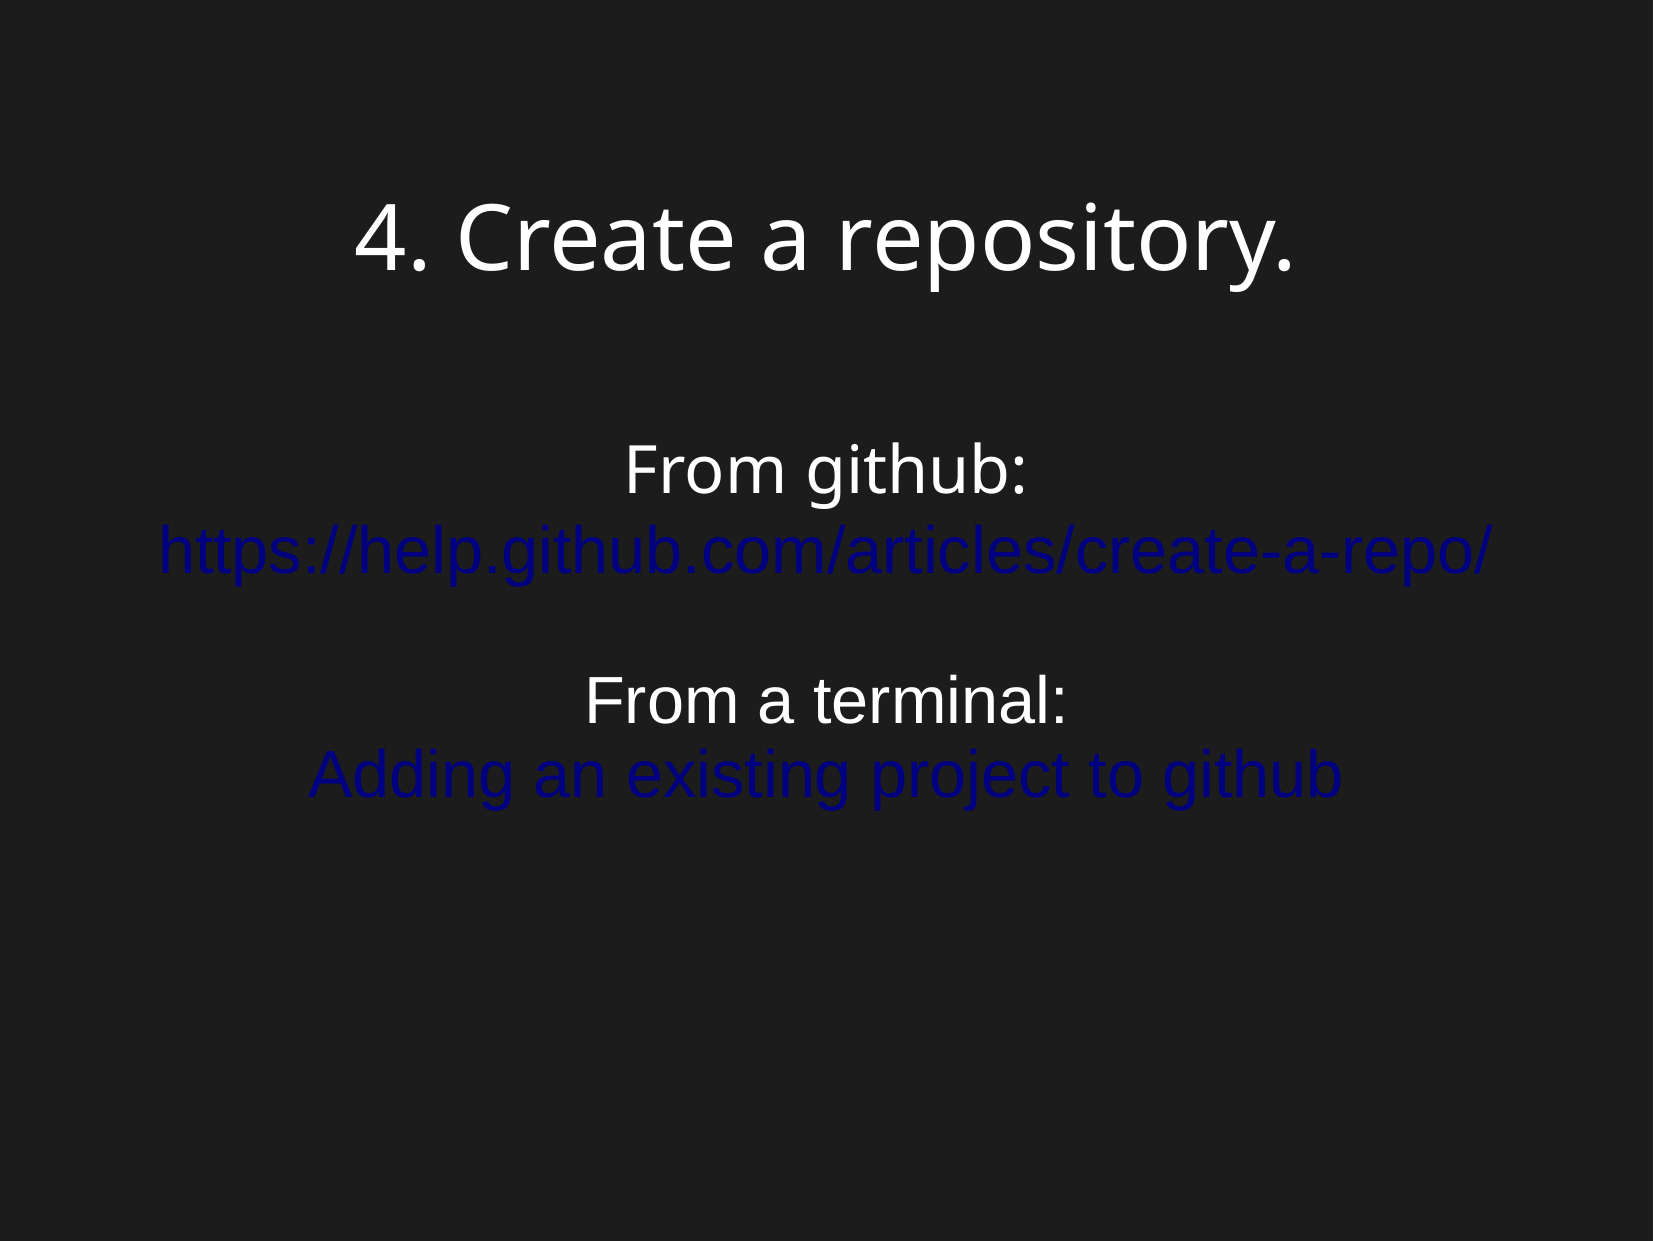

# 4. Create a repository.
From github:
https://help.github.com/articles/create-a-repo/
From a terminal:
Adding an existing project to github